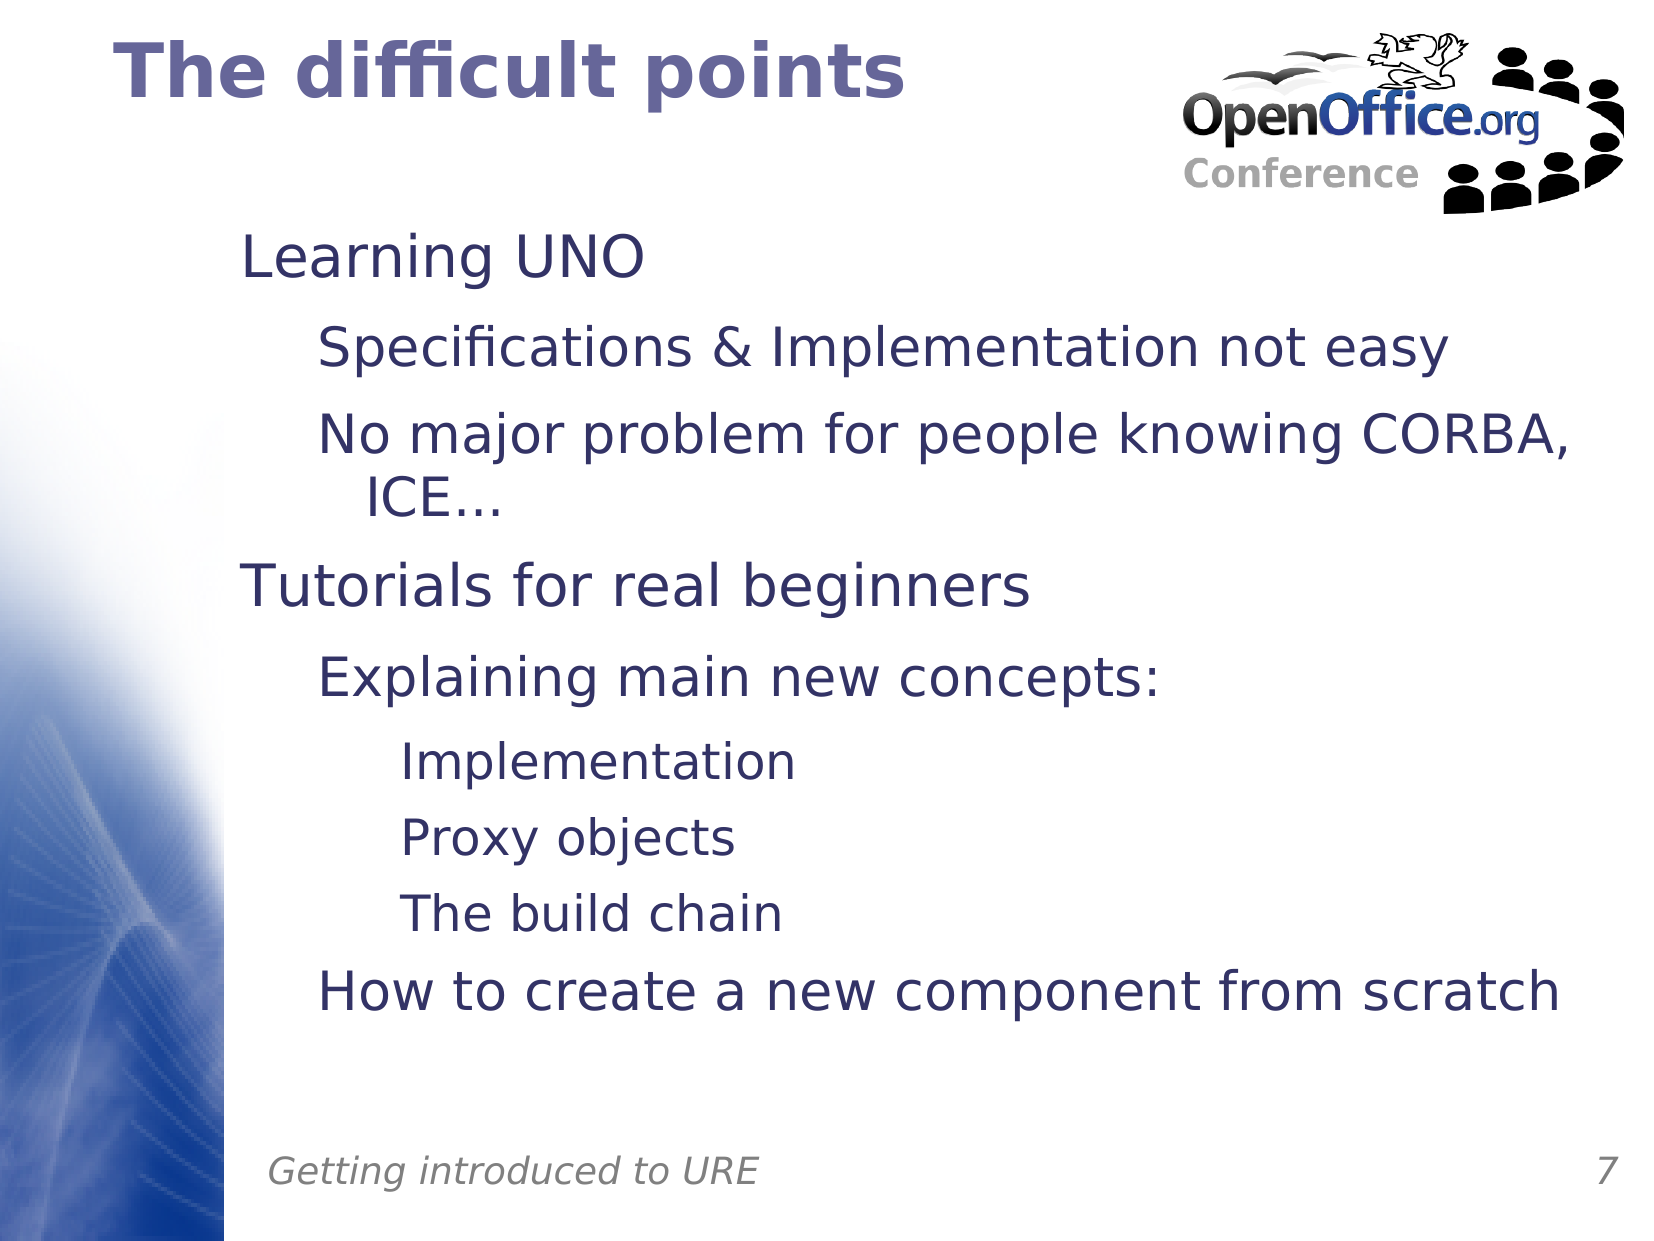

# The difficult points
Learning UNO
Specifications & Implementation not easy
No major problem for people knowing CORBA, ICE...
Tutorials for real beginners
Explaining main new concepts:
Implementation
Proxy objects
The build chain
How to create a new component from scratch